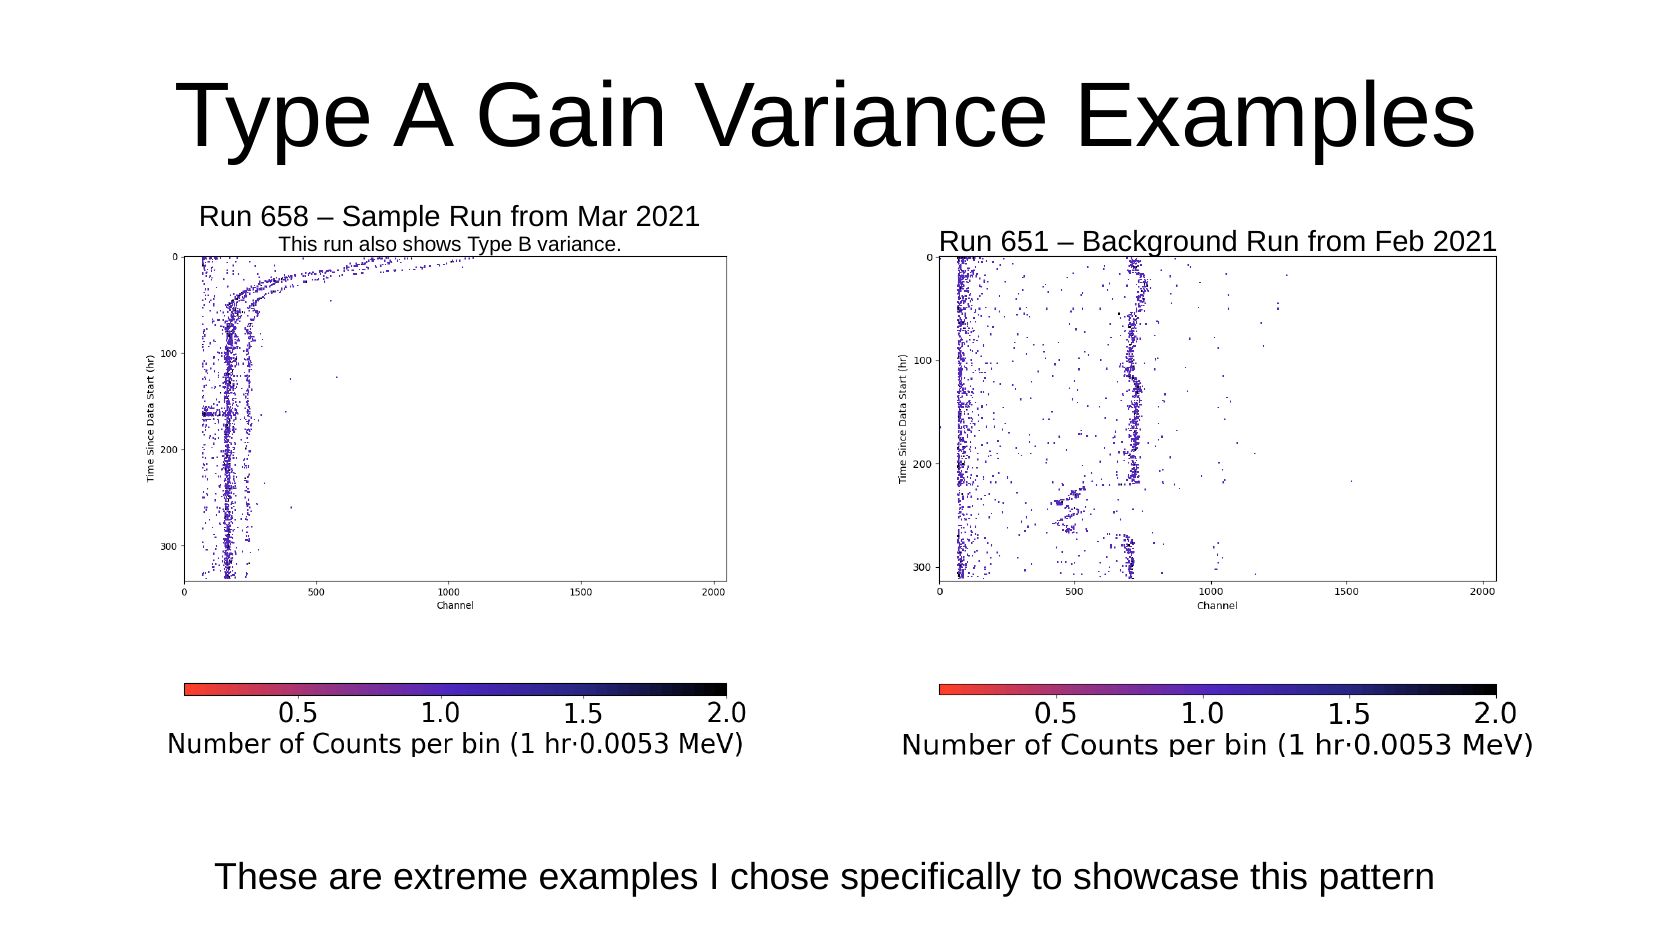

# Type A Gain Variance Examples
Run 658 – Sample Run from Mar 2021
Run 651 – Background Run from Feb 2021
This run also shows Type B variance.
These are extreme examples I chose specifically to showcase this pattern